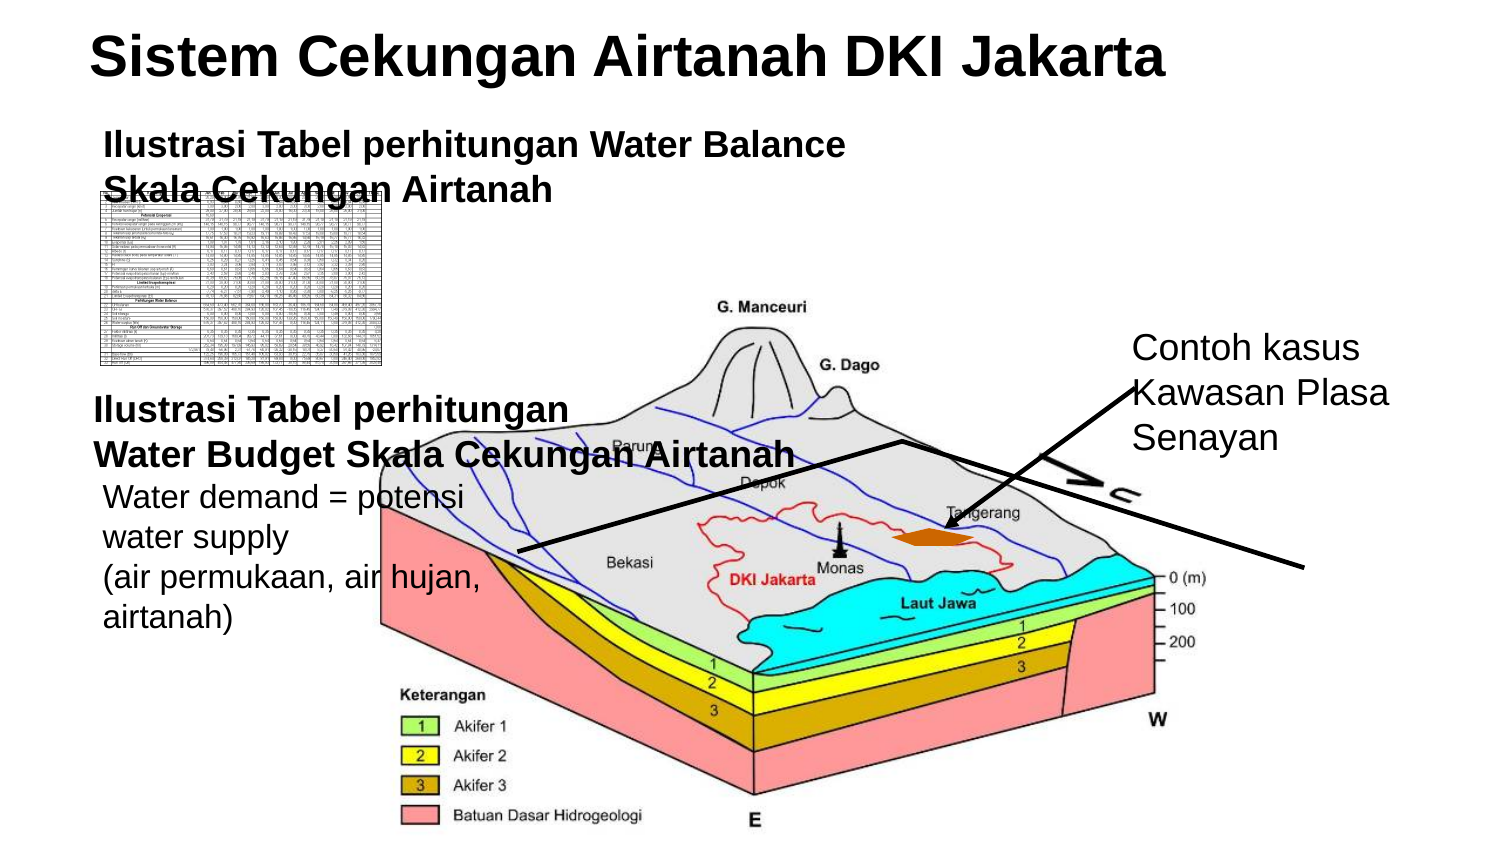

Sistem Cekungan Airtanah DKI Jakarta
Ilustrasi Tabel perhitungan Water Balance
Skala Cekungan Airtanah
Contoh kasus
Kawasan Plasa
Senayan
Ilustrasi Tabel perhitungan
Water Budget Skala Cekungan Airtanah
Water demand = potensi
water supply
(air permukaan, air hujan,
airtanah)‏